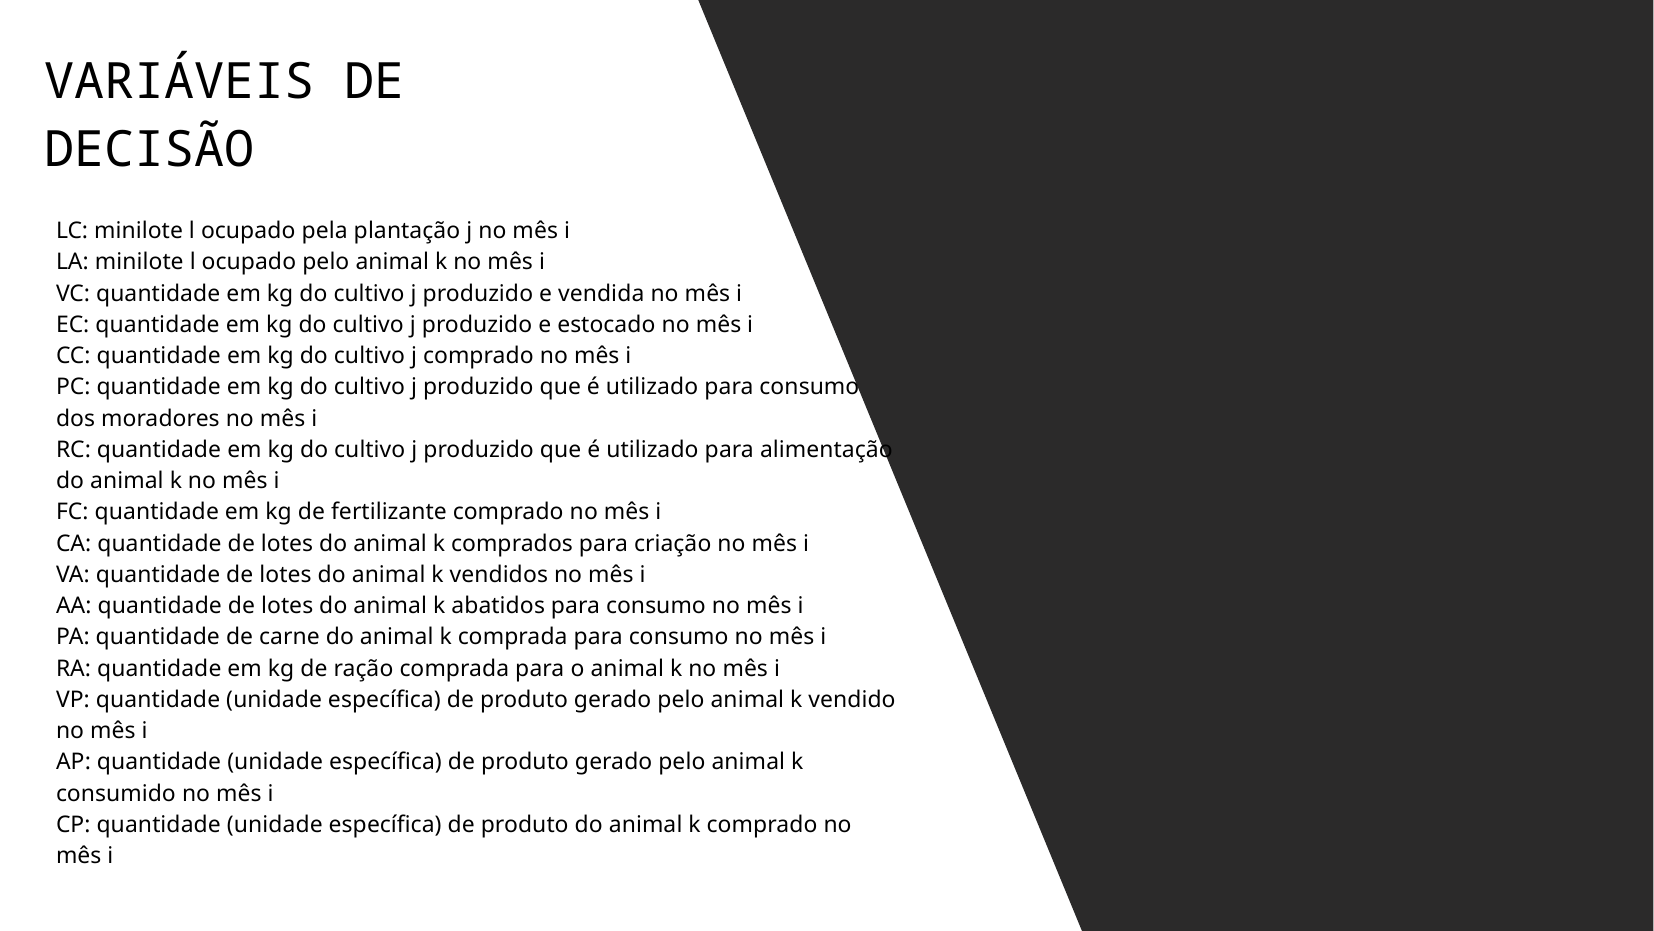

VARIÁVEIS DE DECISÃO
LC: minilote l ocupado pela plantação j no mês i
LA: minilote l ocupado pelo animal k no mês i
VC: quantidade em kg do cultivo j produzido e vendida no mês i
EC: quantidade em kg do cultivo j produzido e estocado no mês i
CC: quantidade em kg do cultivo j comprado no mês i
PC: quantidade em kg do cultivo j produzido que é utilizado para consumo dos moradores no mês i
RC: quantidade em kg do cultivo j produzido que é utilizado para alimentação do animal k no mês i
FC: quantidade em kg de fertilizante comprado no mês i
CA: quantidade de lotes do animal k comprados para criação no mês i
VA: quantidade de lotes do animal k vendidos no mês i
AA: quantidade de lotes do animal k abatidos para consumo no mês i
PA: quantidade de carne do animal k comprada para consumo no mês i
RA: quantidade em kg de ração comprada para o animal k no mês i
VP: quantidade (unidade específica) de produto gerado pelo animal k vendido no mês i
AP: quantidade (unidade específica) de produto gerado pelo animal k consumido no mês i
CP: quantidade (unidade específica) de produto do animal k comprado no mês i